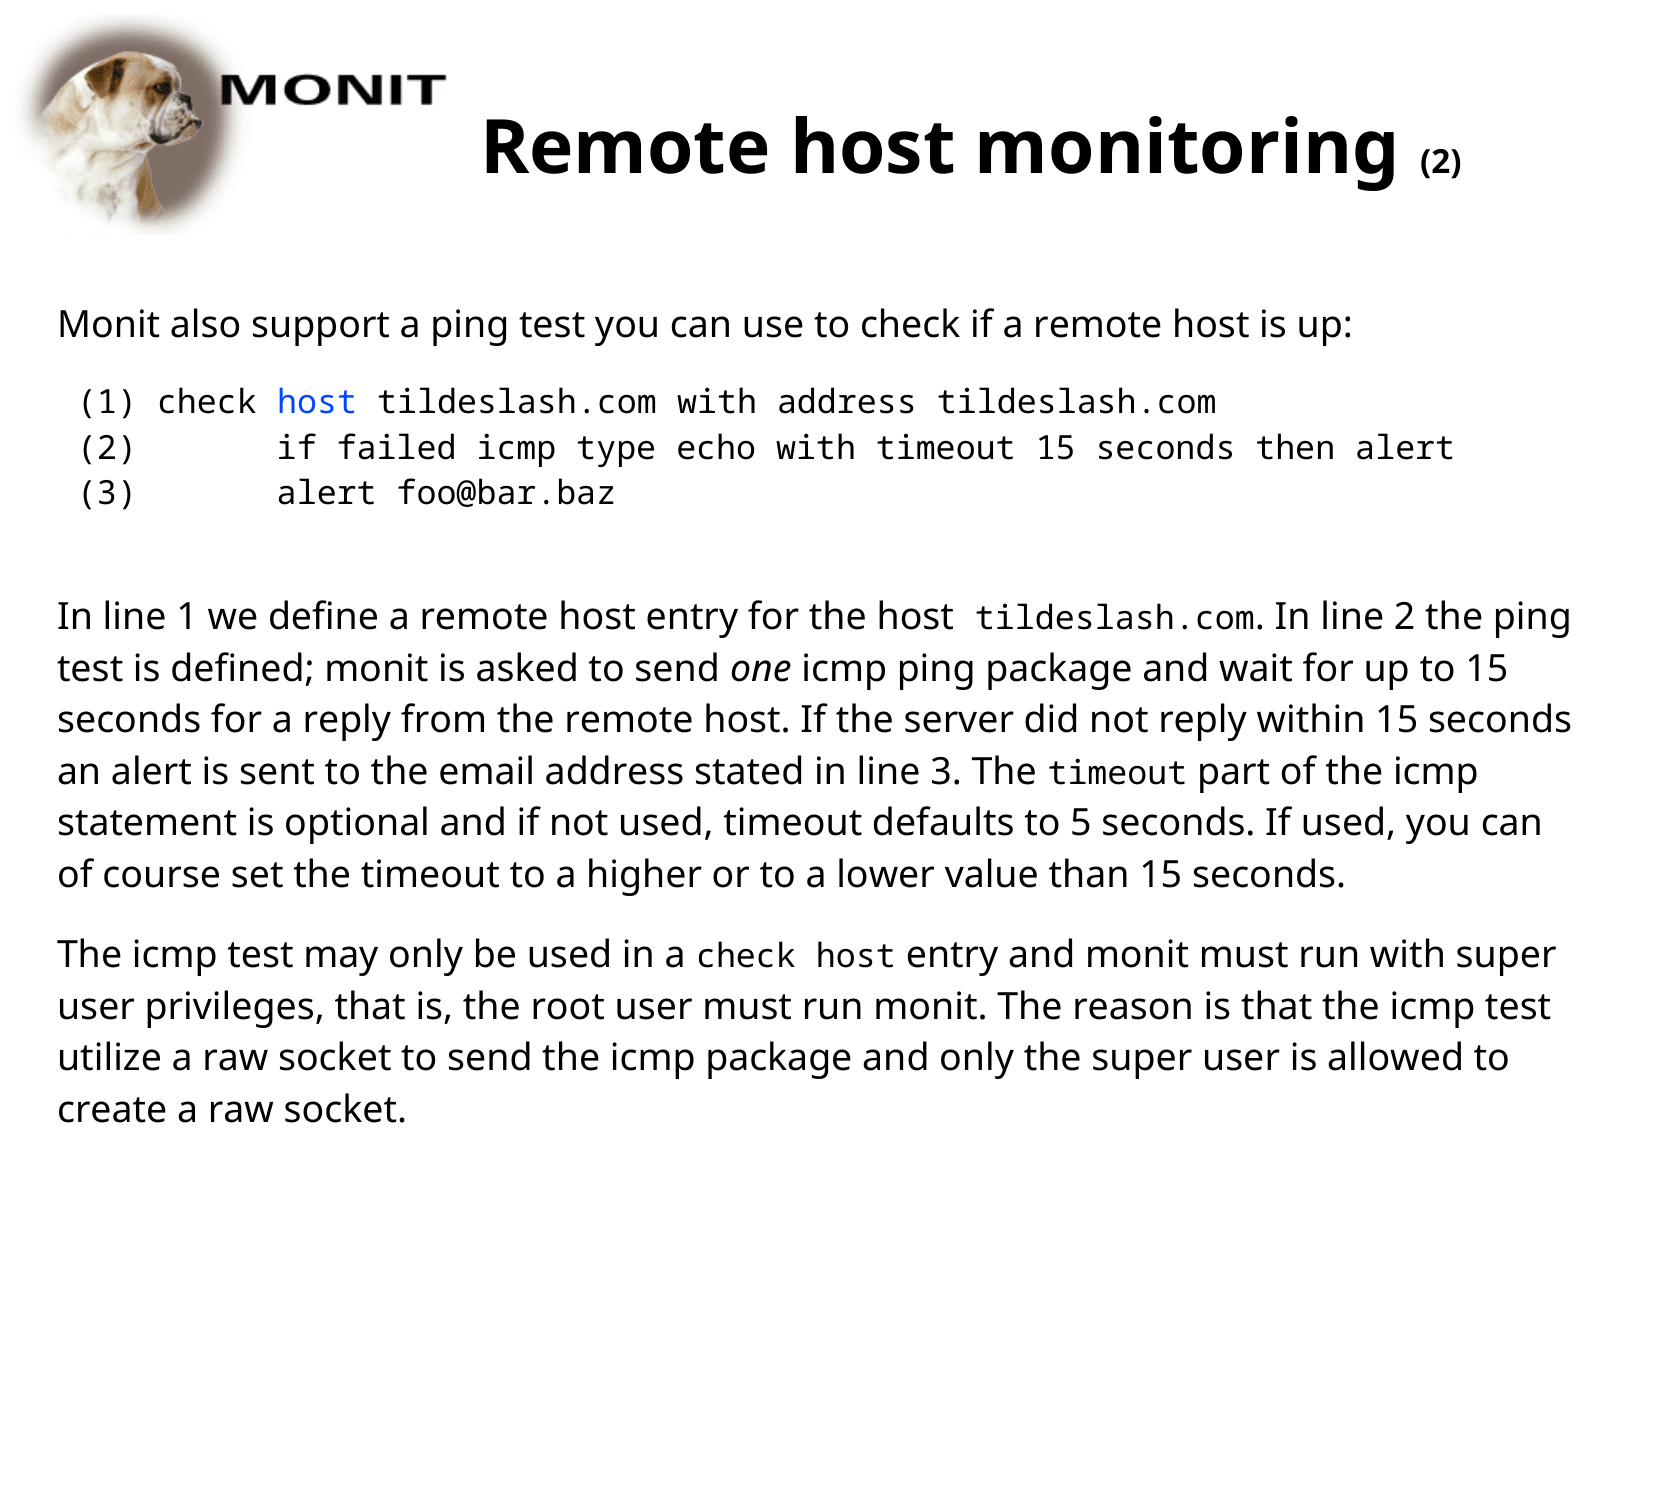

Remote host monitoring (2)
# Monit also support a ping test you can use to check if a remote host is up:
 (1) check host tildeslash.com with address tildeslash.com
 (2) if failed icmp type echo with timeout 15 seconds then alert
 (3) alert foo@bar.baz
In line 1 we define a remote host entry for the host tildeslash.com. In line 2 the ping test is defined; monit is asked to send one icmp ping package and wait for up to 15 seconds for a reply from the remote host. If the server did not reply within 15 seconds an alert is sent to the email address stated in line 3. The timeout part of the icmp statement is optional and if not used, timeout defaults to 5 seconds. If used, you can of course set the timeout to a higher or to a lower value than 15 seconds.
The icmp test may only be used in a check host entry and monit must run with super user privileges, that is, the root user must run monit. The reason is that the icmp test utilize a raw socket to send the icmp package and only the super user is allowed to create a raw socket.